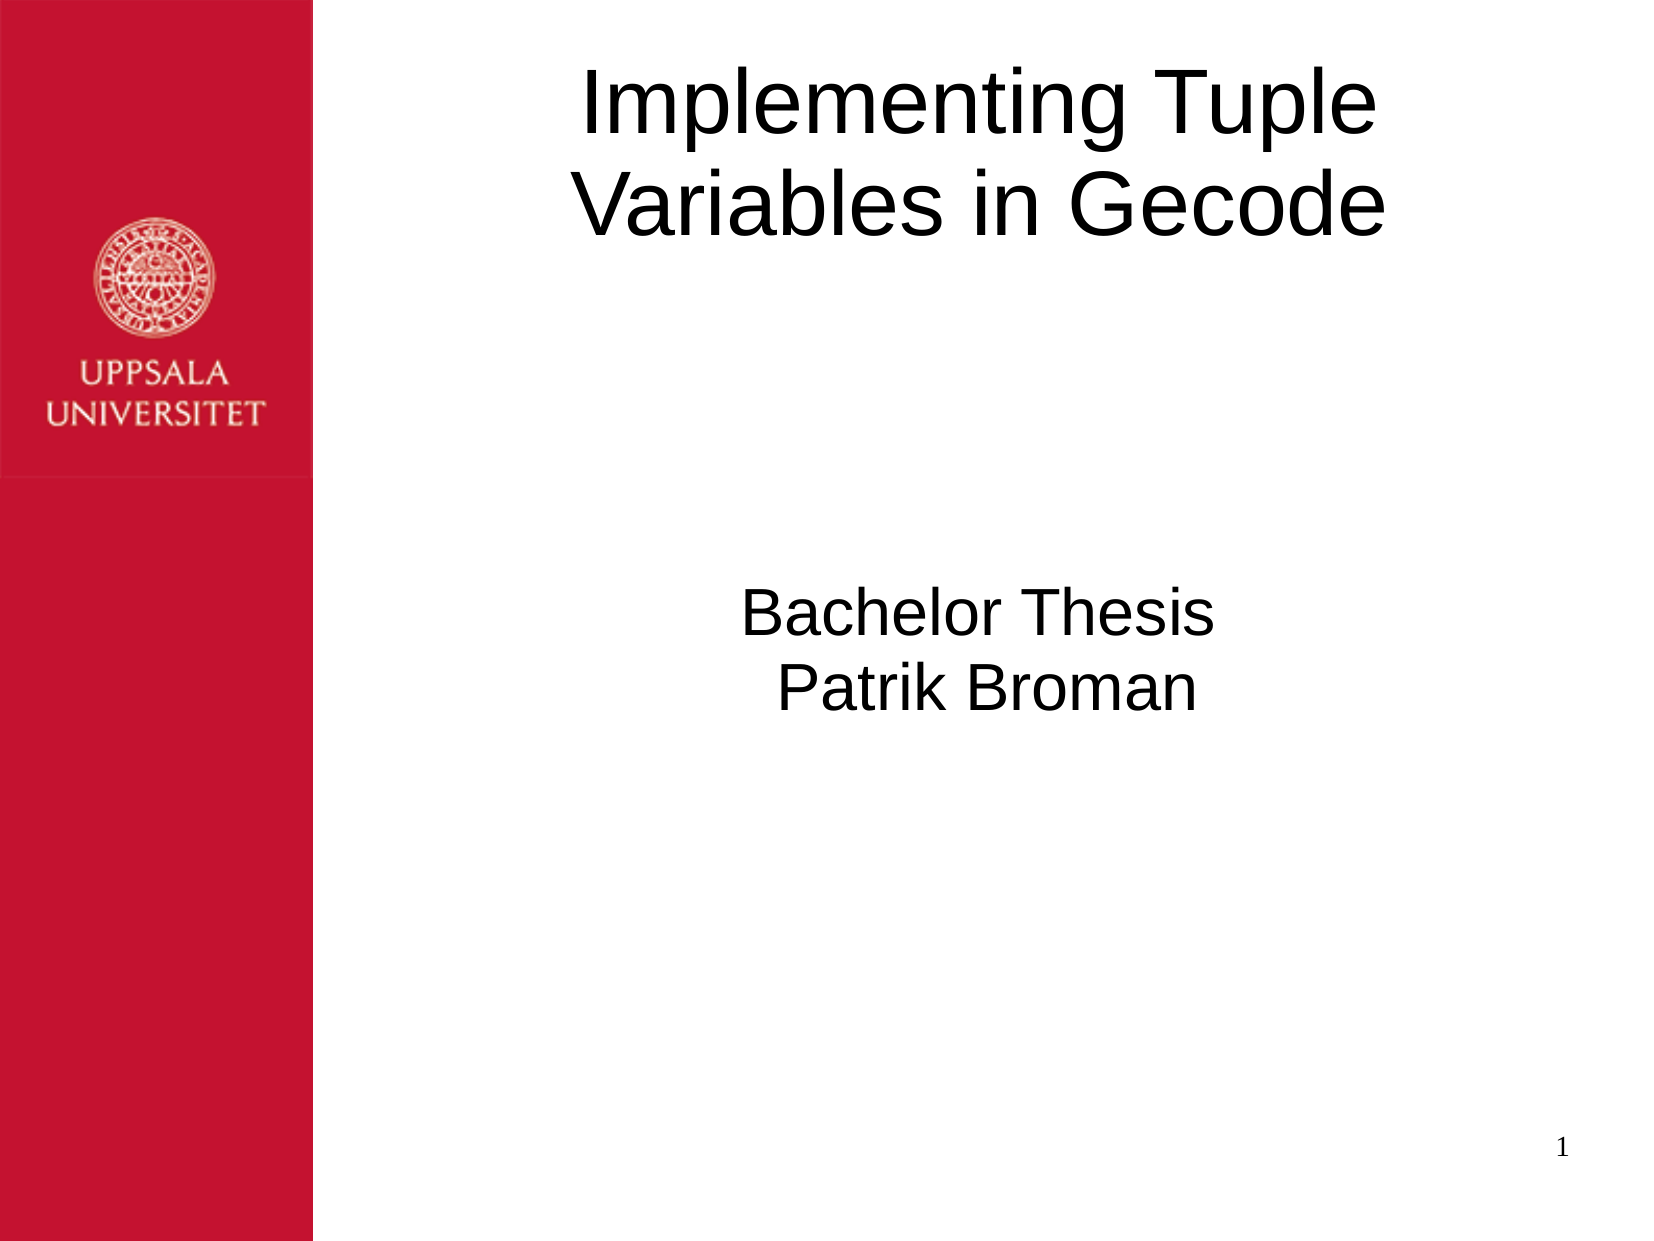

# Implementing Tuple Variables in Gecode
Bachelor Thesis
Patrik Broman
1